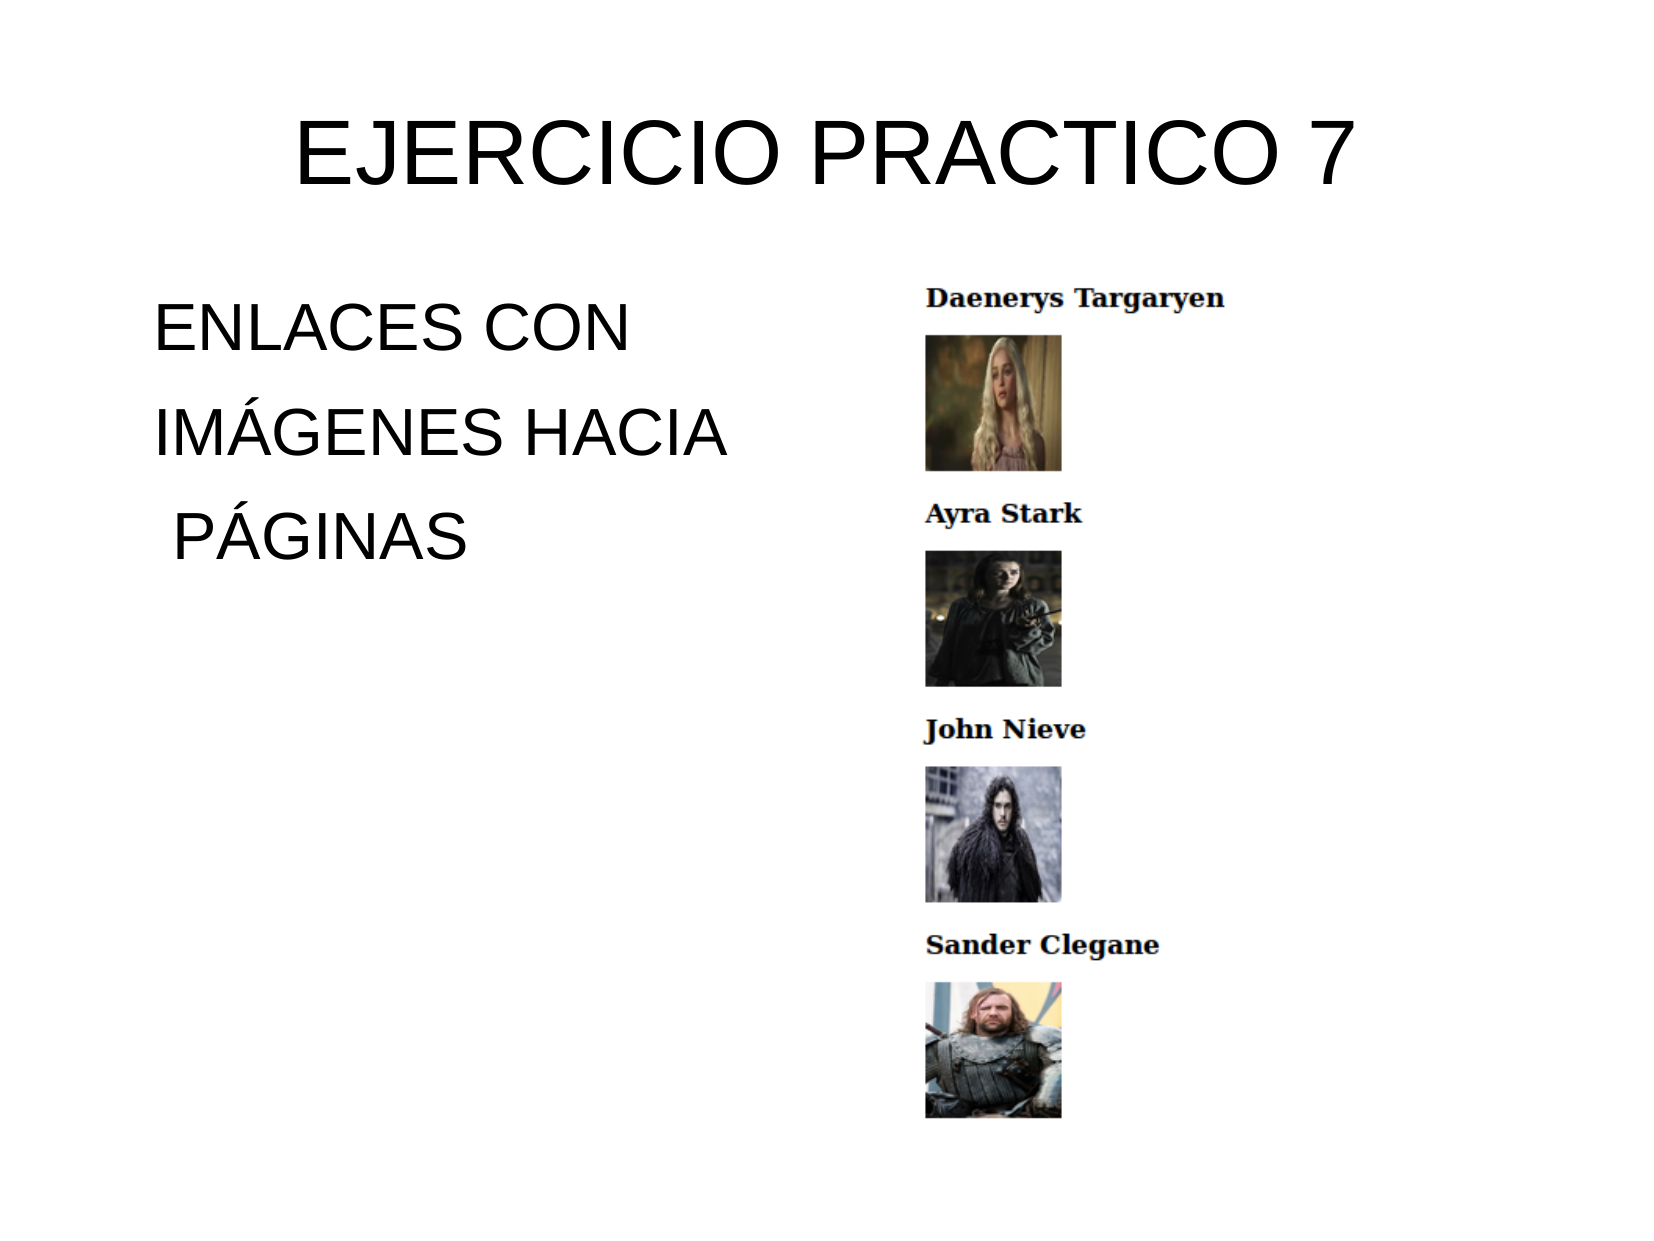

# EJERCICIO PRACTICO 7
ENLACES CON
IMÁGENES HACIA
 PÁGINAS